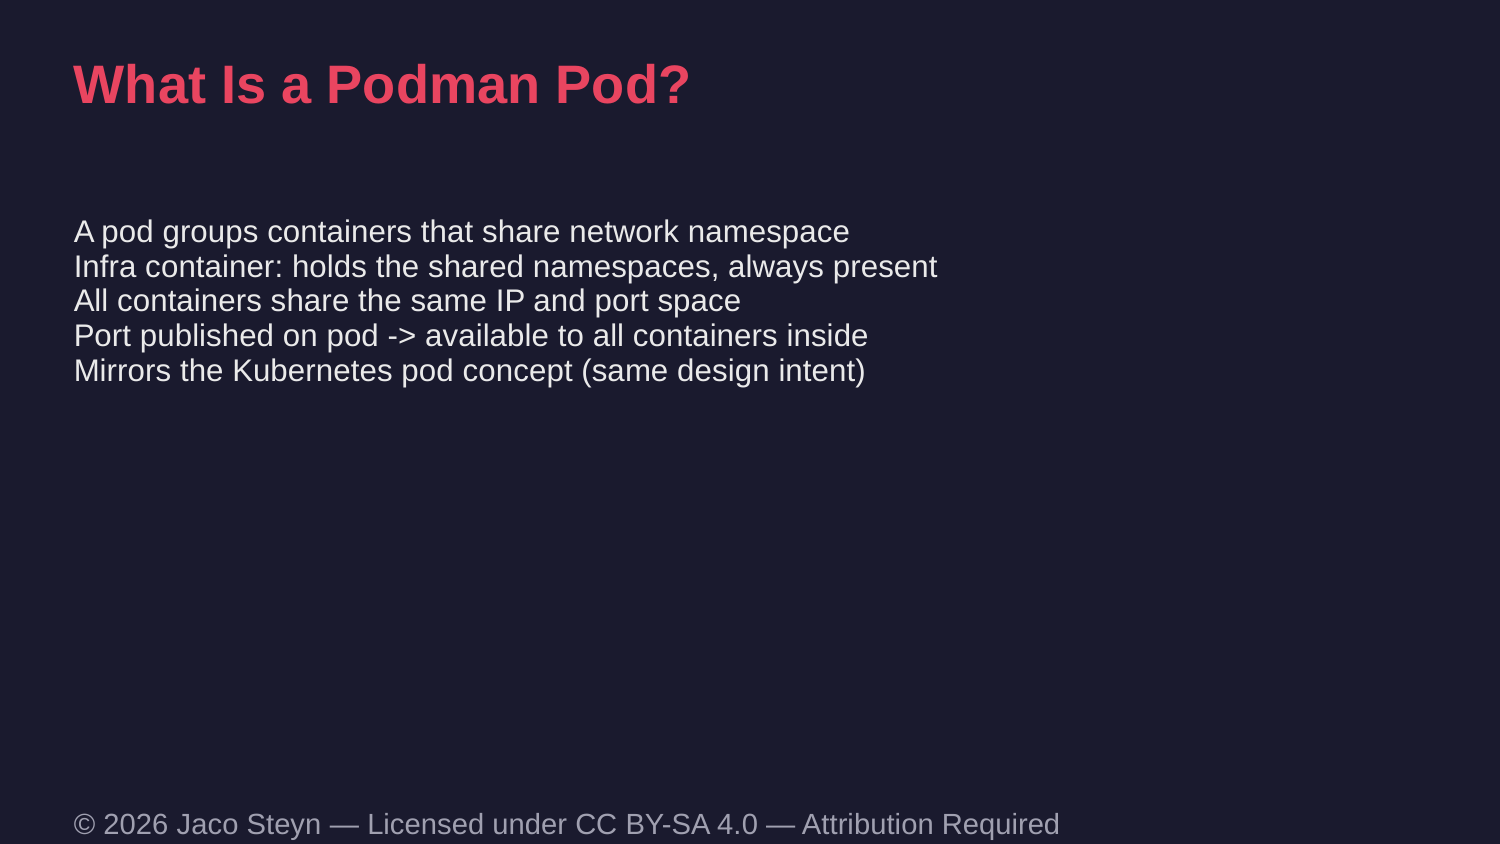

What Is a Podman Pod?
A pod groups containers that share network namespace
Infra container: holds the shared namespaces, always present
All containers share the same IP and port space
Port published on pod -> available to all containers inside
Mirrors the Kubernetes pod concept (same design intent)
© 2026 Jaco Steyn — Licensed under CC BY-SA 4.0 — Attribution Required